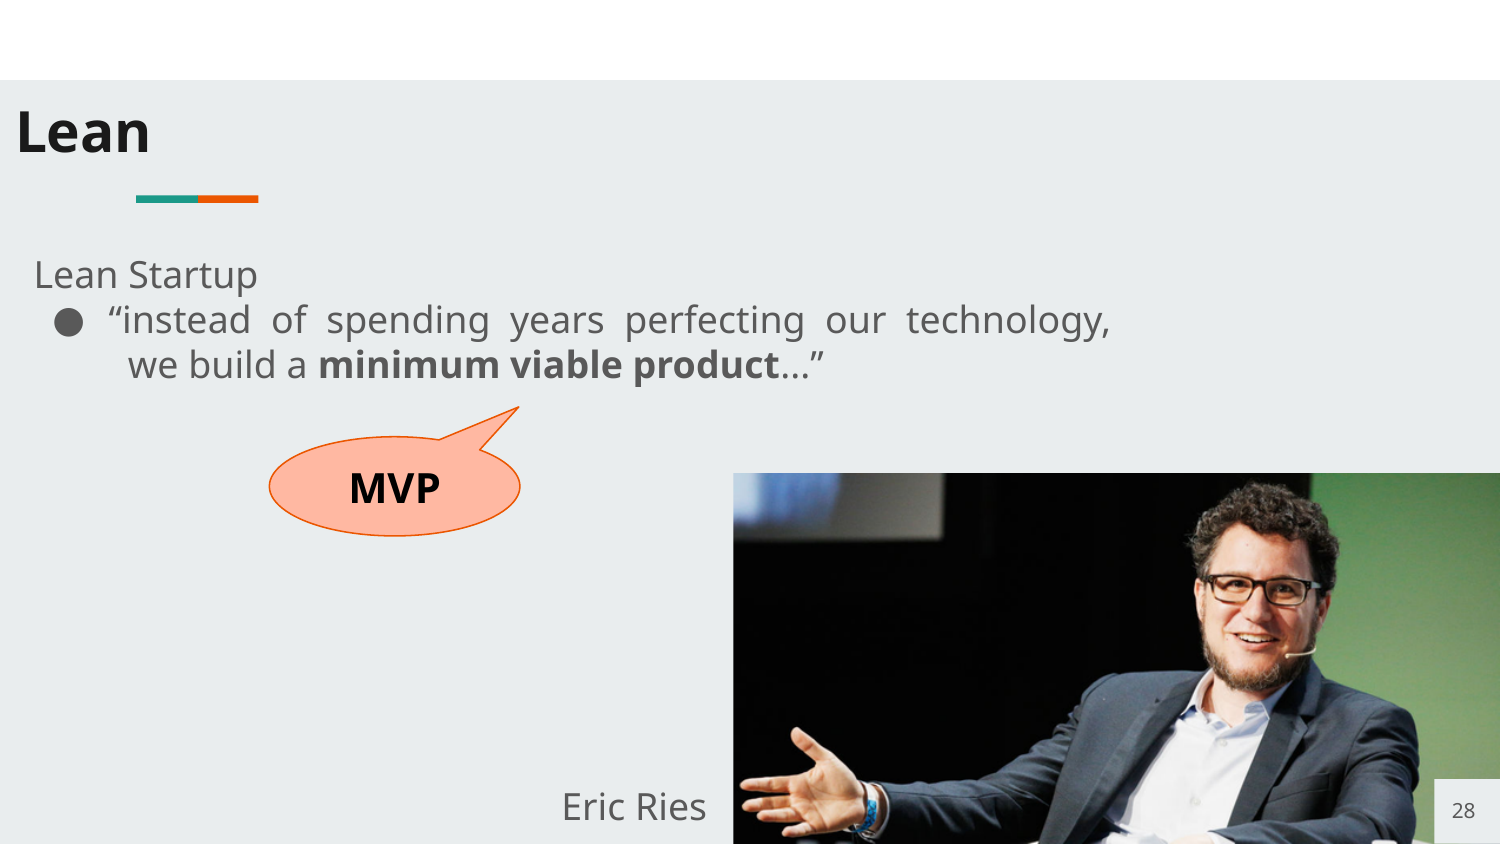

# Lean
Lean Startup
“instead of spending years perfecting our technology,
 we build a minimum viable product...”
MVP
Eric Ries